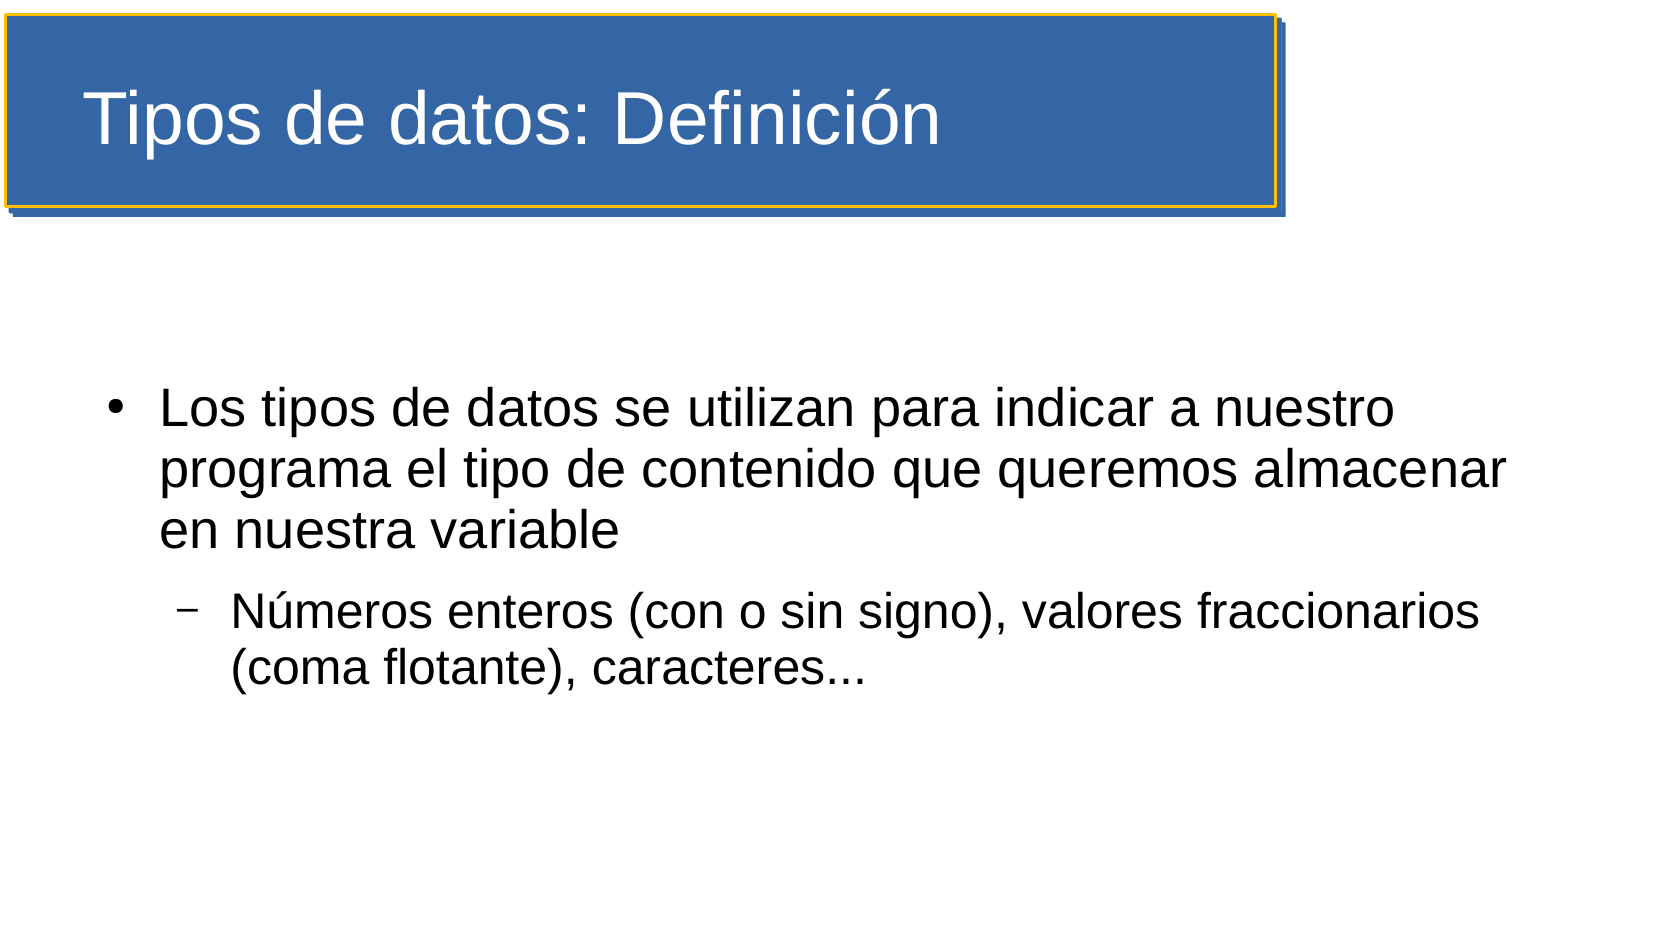

# Tipos de datos: Definición
Los tipos de datos se utilizan para indicar a nuestro programa el tipo de contenido que queremos almacenar en nuestra variable
Números enteros (con o sin signo), valores fraccionarios (coma flotante), caracteres...